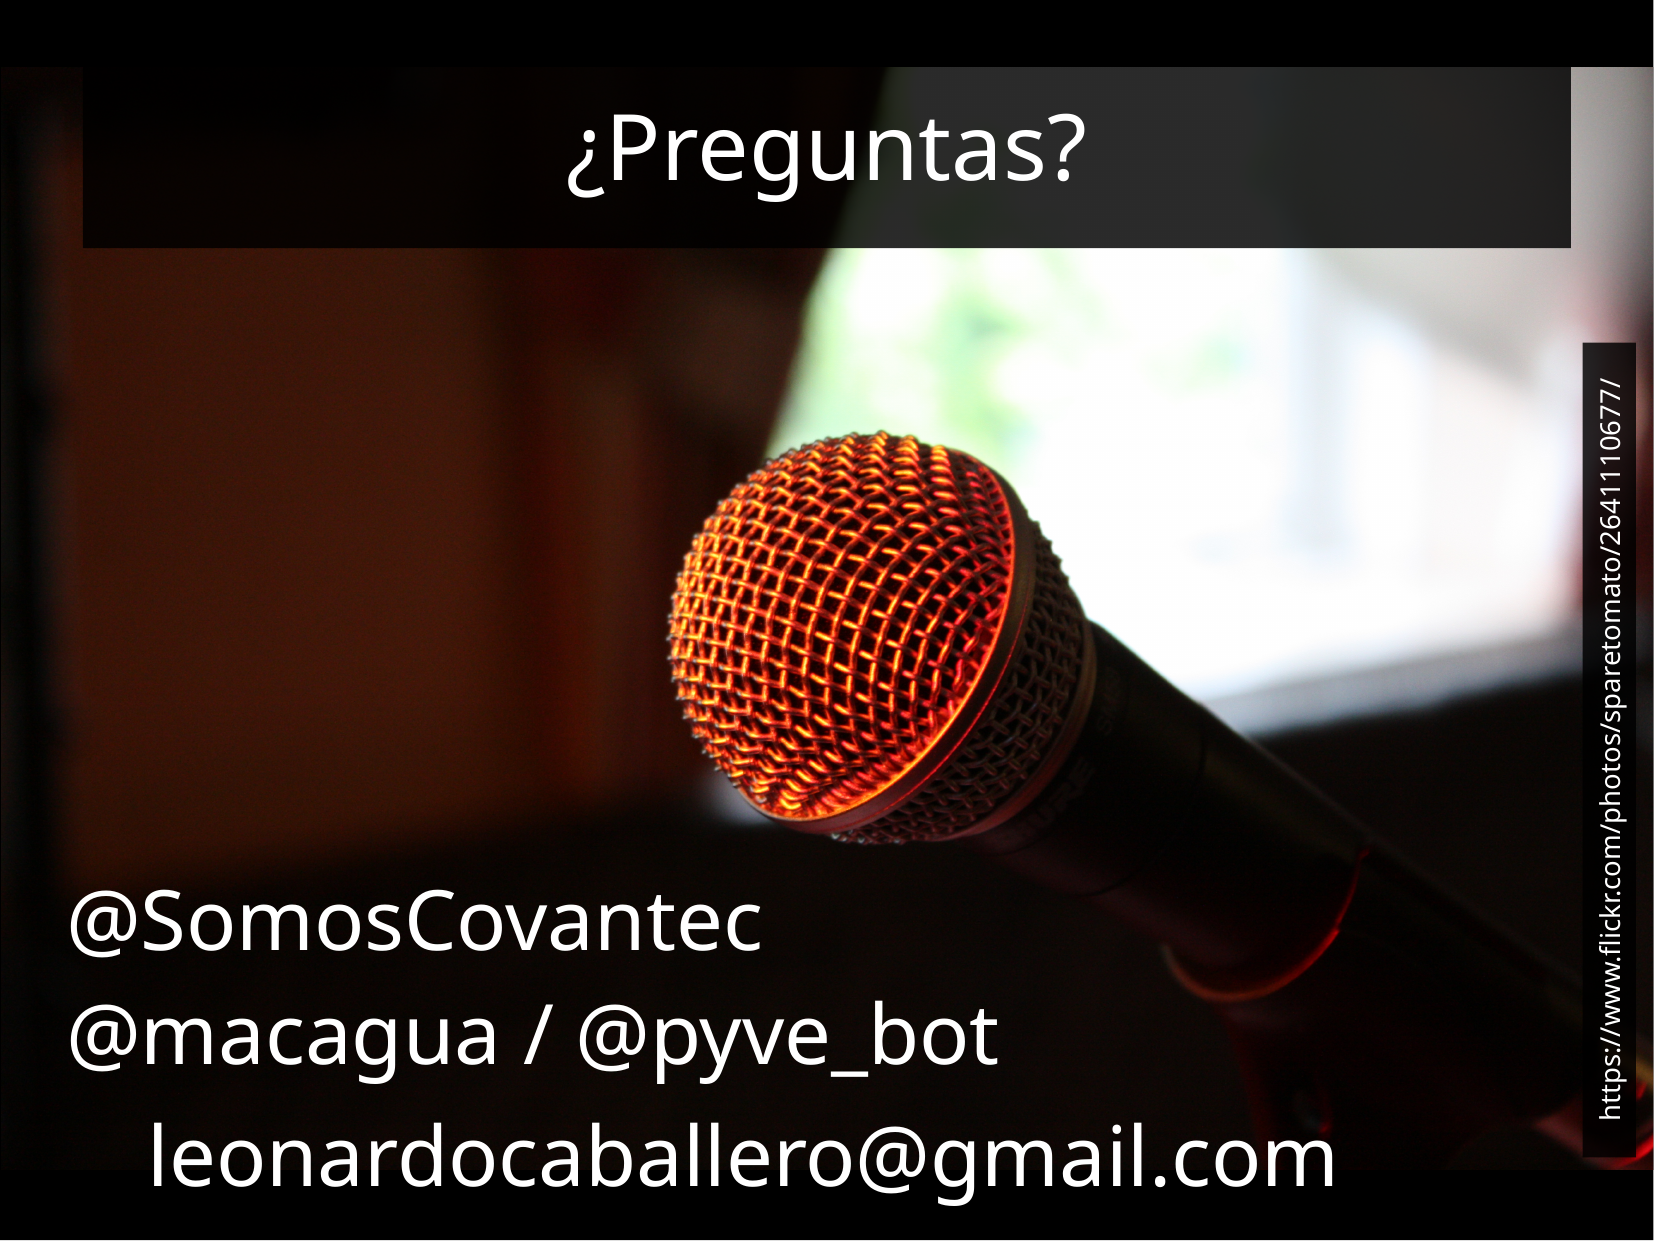

# ¿Preguntas?
https://www.flickr.com/photos/sparetomato/2641110677/
@SomosCovantec
@macagua / @pyve_bot
leonardocaballero@gmail.com